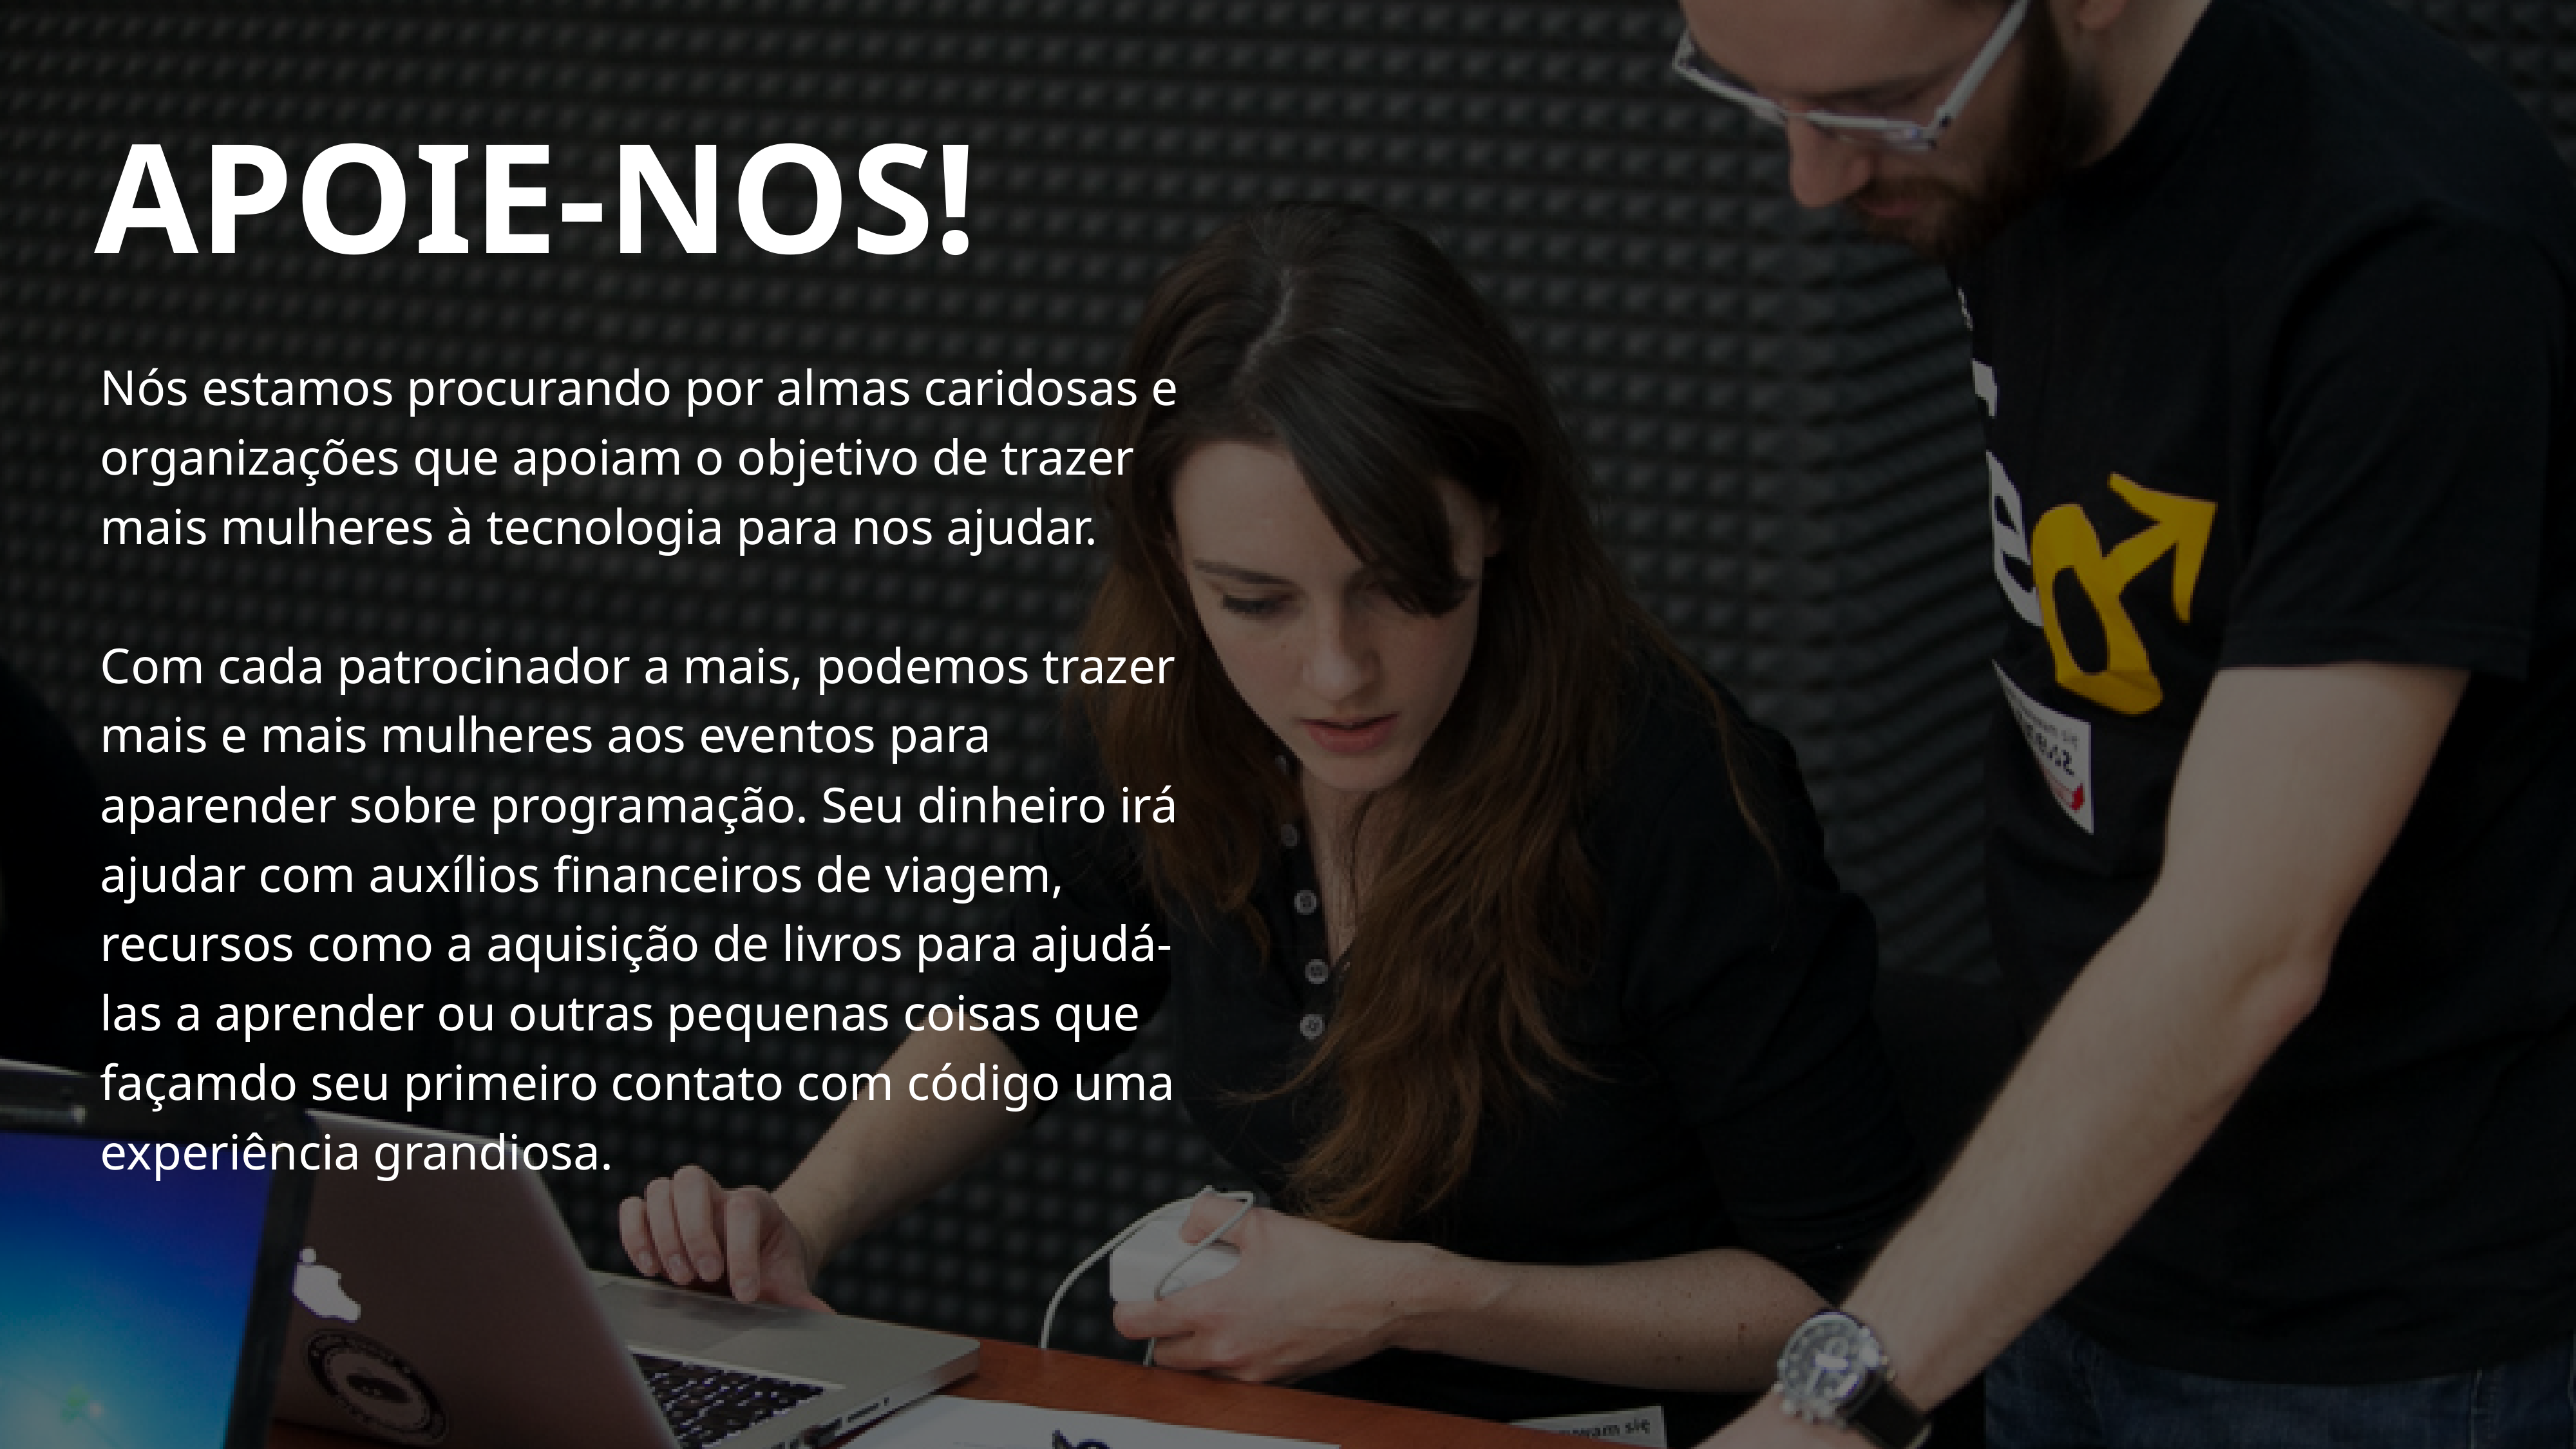

APOIE-NOS!
Nós estamos procurando por almas caridosas e organizações que apoiam o objetivo de trazer mais mulheres à tecnologia para nos ajudar.
Com cada patrocinador a mais, podemos trazer mais e mais mulheres aos eventos para aparender sobre programação. Seu dinheiro irá ajudar com auxílios financeiros de viagem, recursos como a aquisição de livros para ajudá-las a aprender ou outras pequenas coisas que façamdo seu primeiro contato com código uma experiência grandiosa.